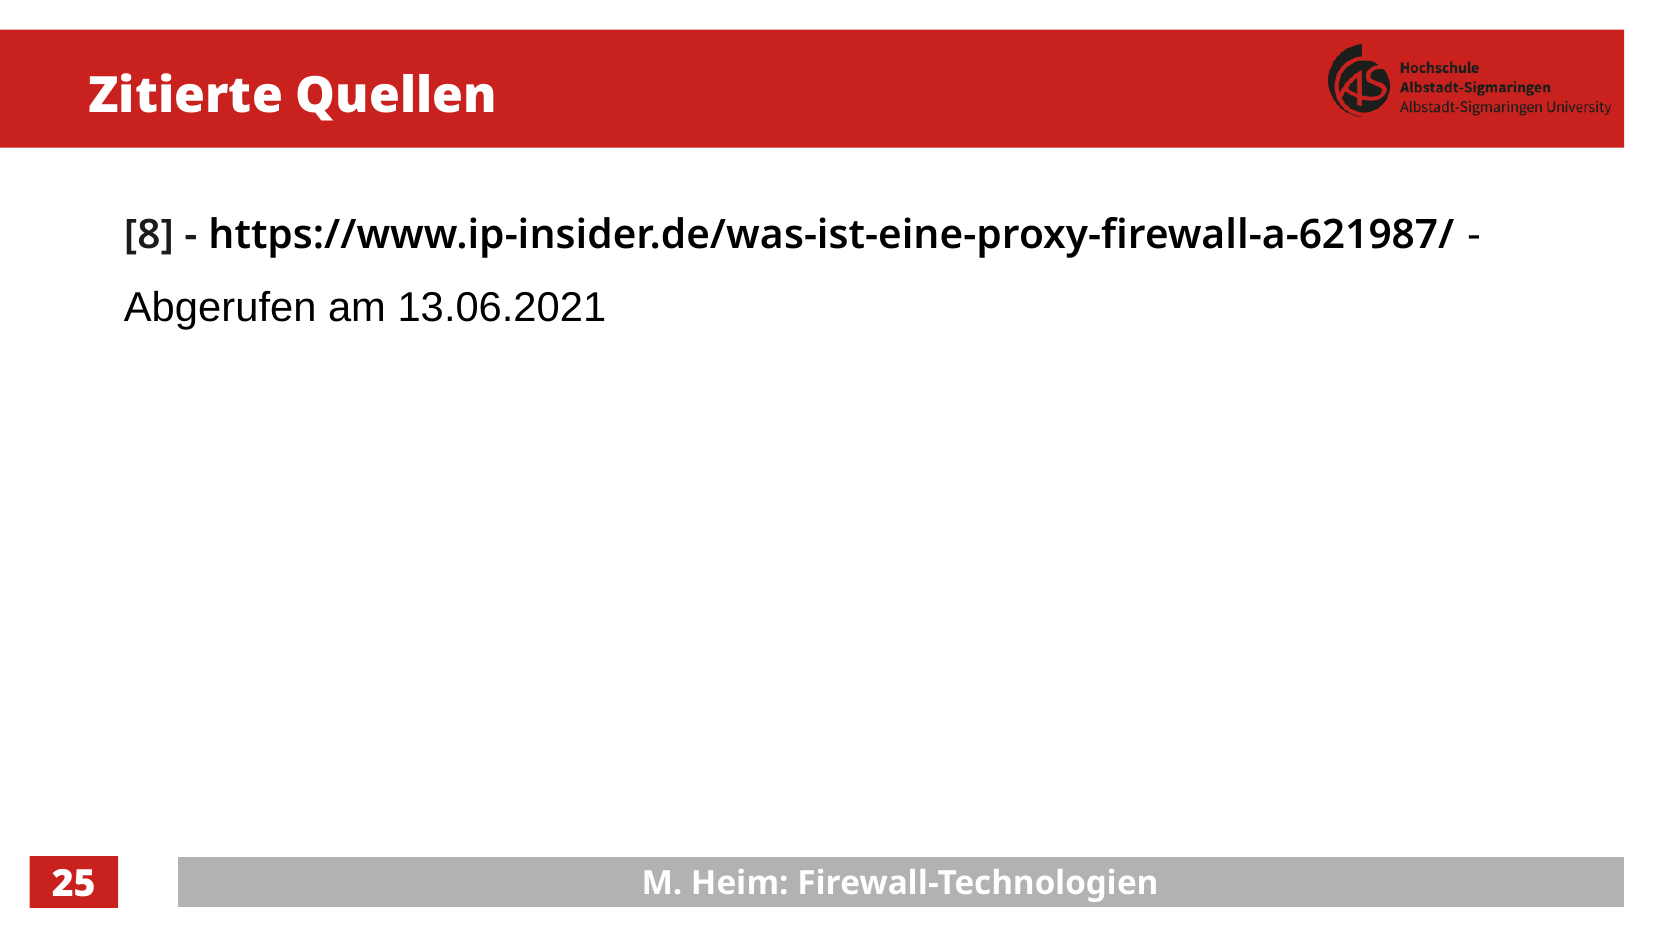

# Zitierte Quellen
[8] - https://www.ip-insider.de/was-ist-eine-proxy-firewall-a-621987/ - Abgerufen am 13.06.2021
25